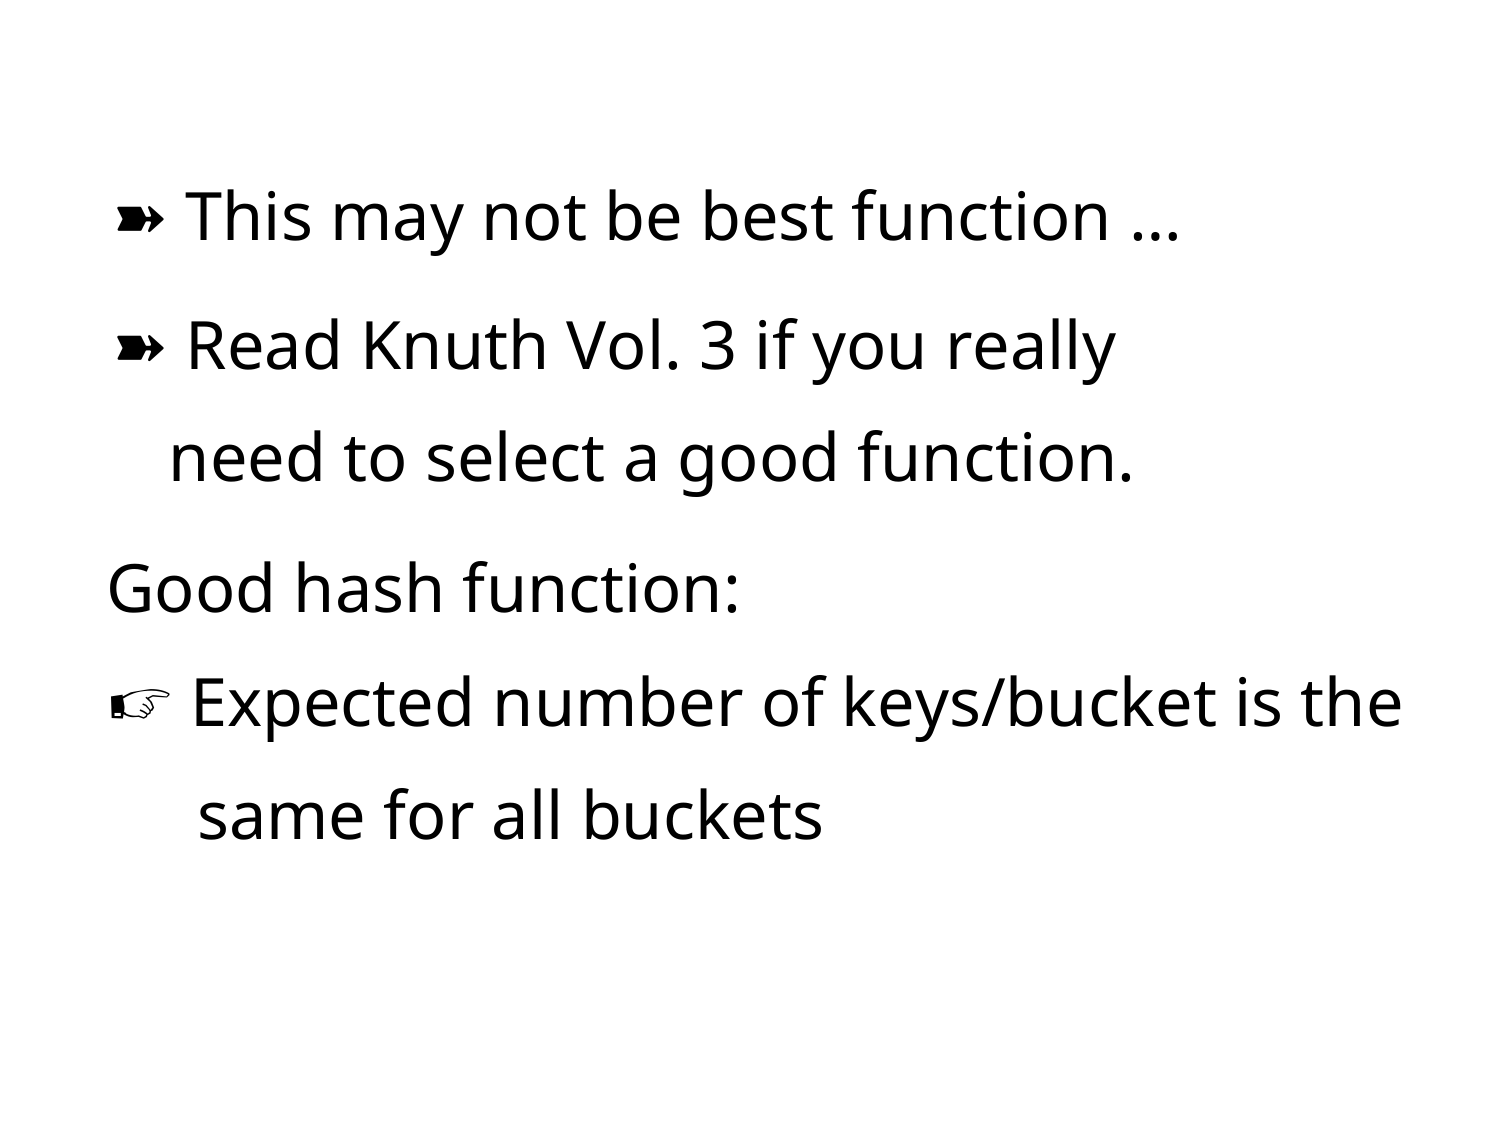

#  This may not be best function …
 Read Knuth Vol. 3 if you really			need to select a good function.
Good hash function:
 Expected number of keys/bucket is the
	 same for all buckets